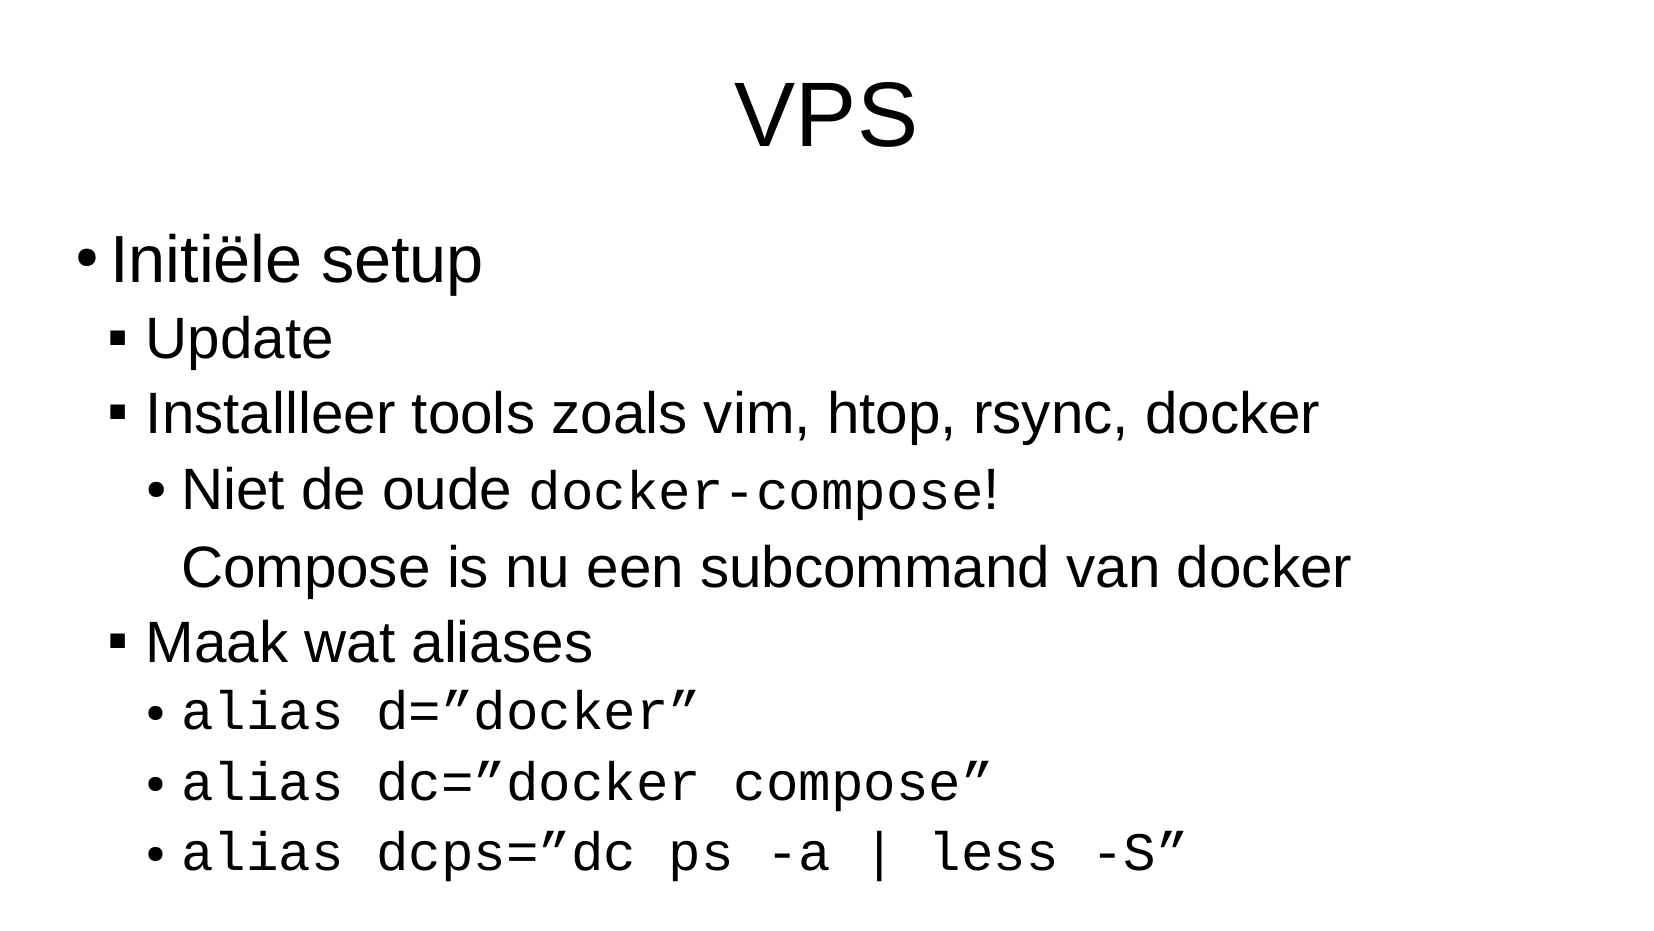

VPS
# Initiële setup
Update
Installleer tools zoals vim, htop, rsync, docker
Niet de oude docker-compose!
Compose is nu een subcommand van docker
Maak wat aliases
alias d=”docker”
alias dc=”docker compose”
alias dcps=”dc ps -a | less -S”